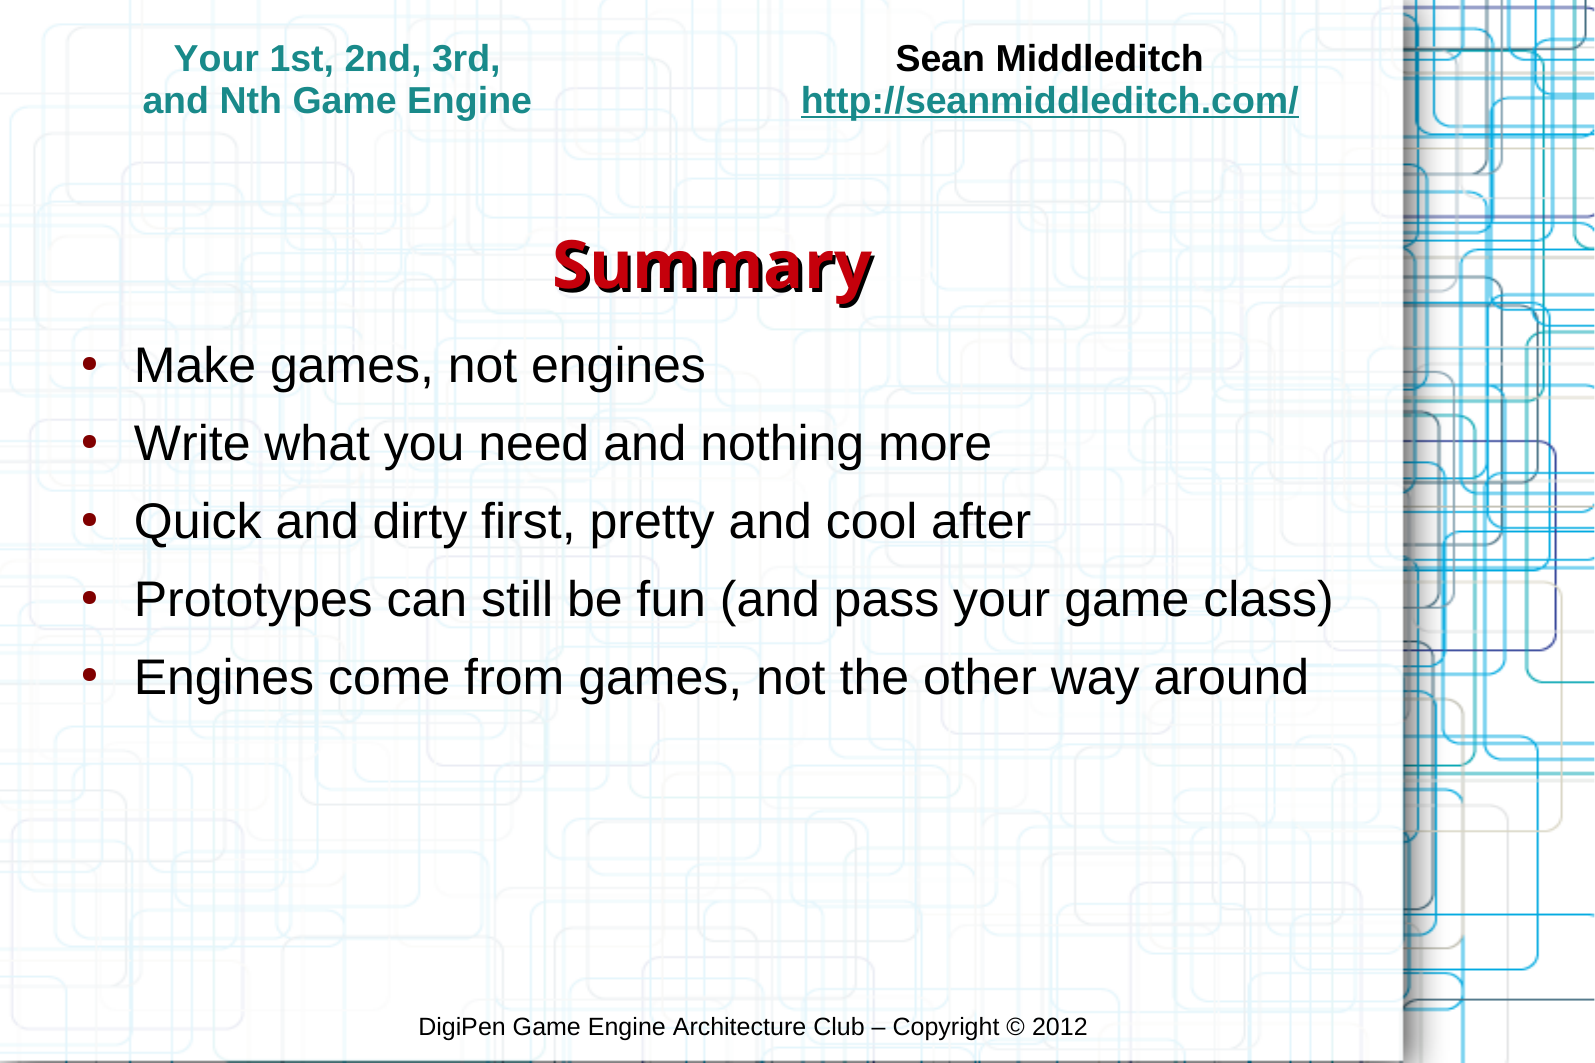

Your 1st, 2nd, 3rd,
and Nth Game Engine
Sean Middleditch
http://seanmiddleditch.com/
# Summary
Make games, not engines
Write what you need and nothing more
Quick and dirty first, pretty and cool after
Prototypes can still be fun (and pass your game class)
Engines come from games, not the other way around
DigiPen Game Engine Architecture Club – Copyright © 2012